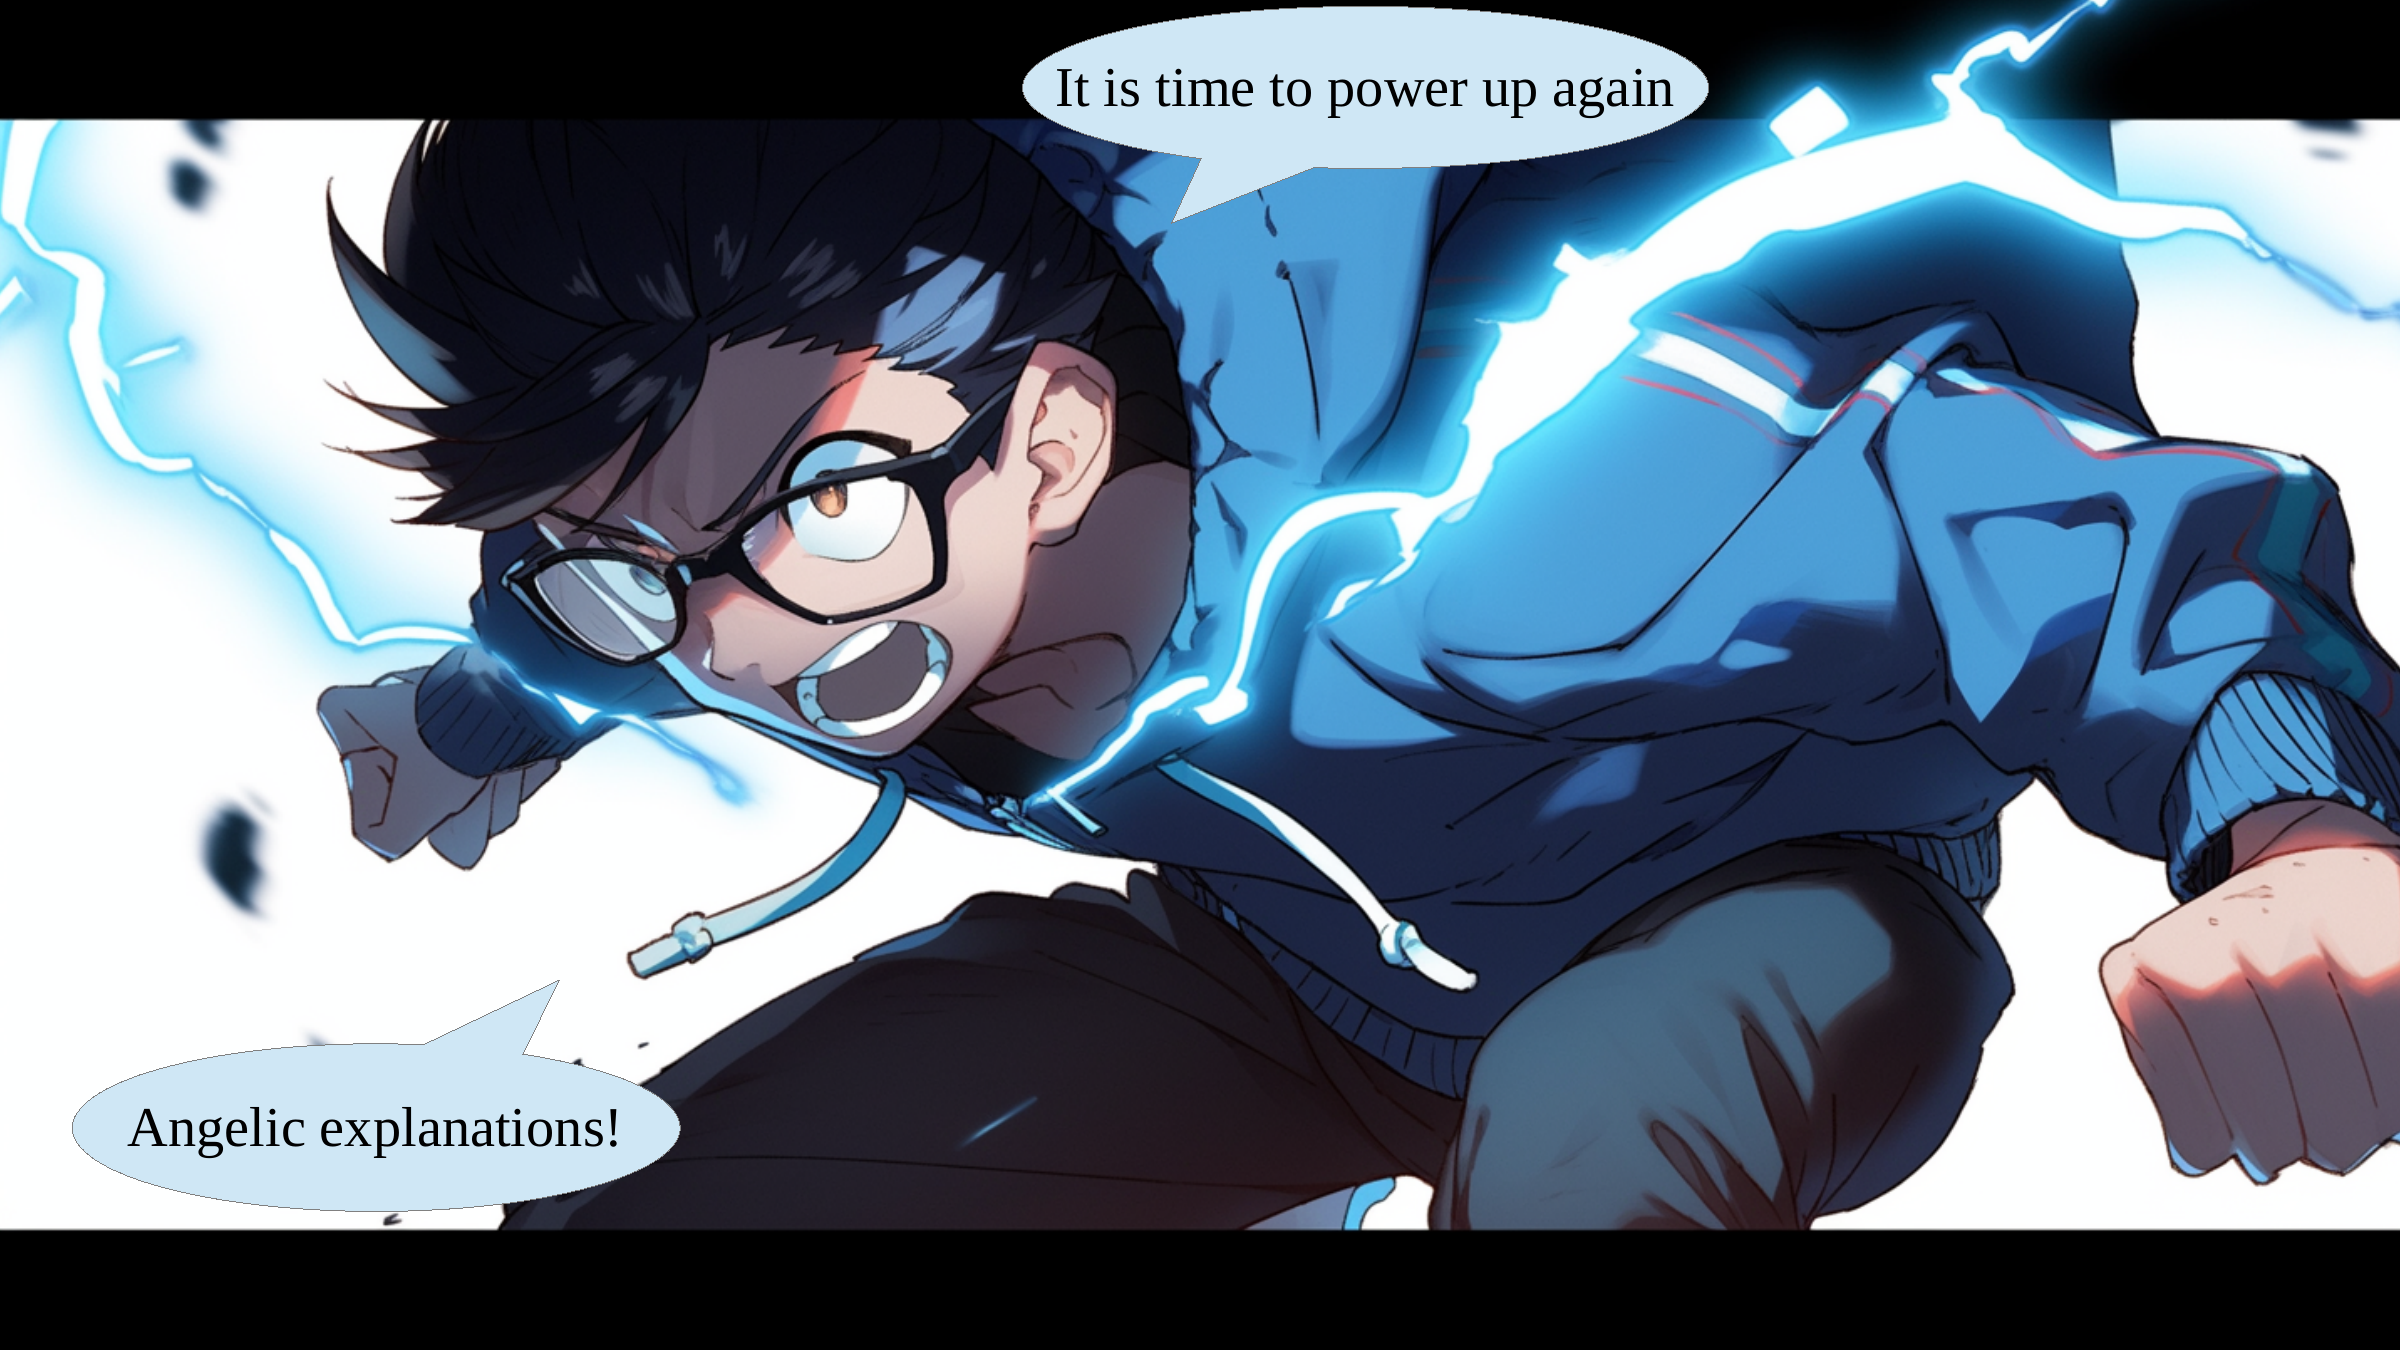

It is time to power up again
Angelic explanations!